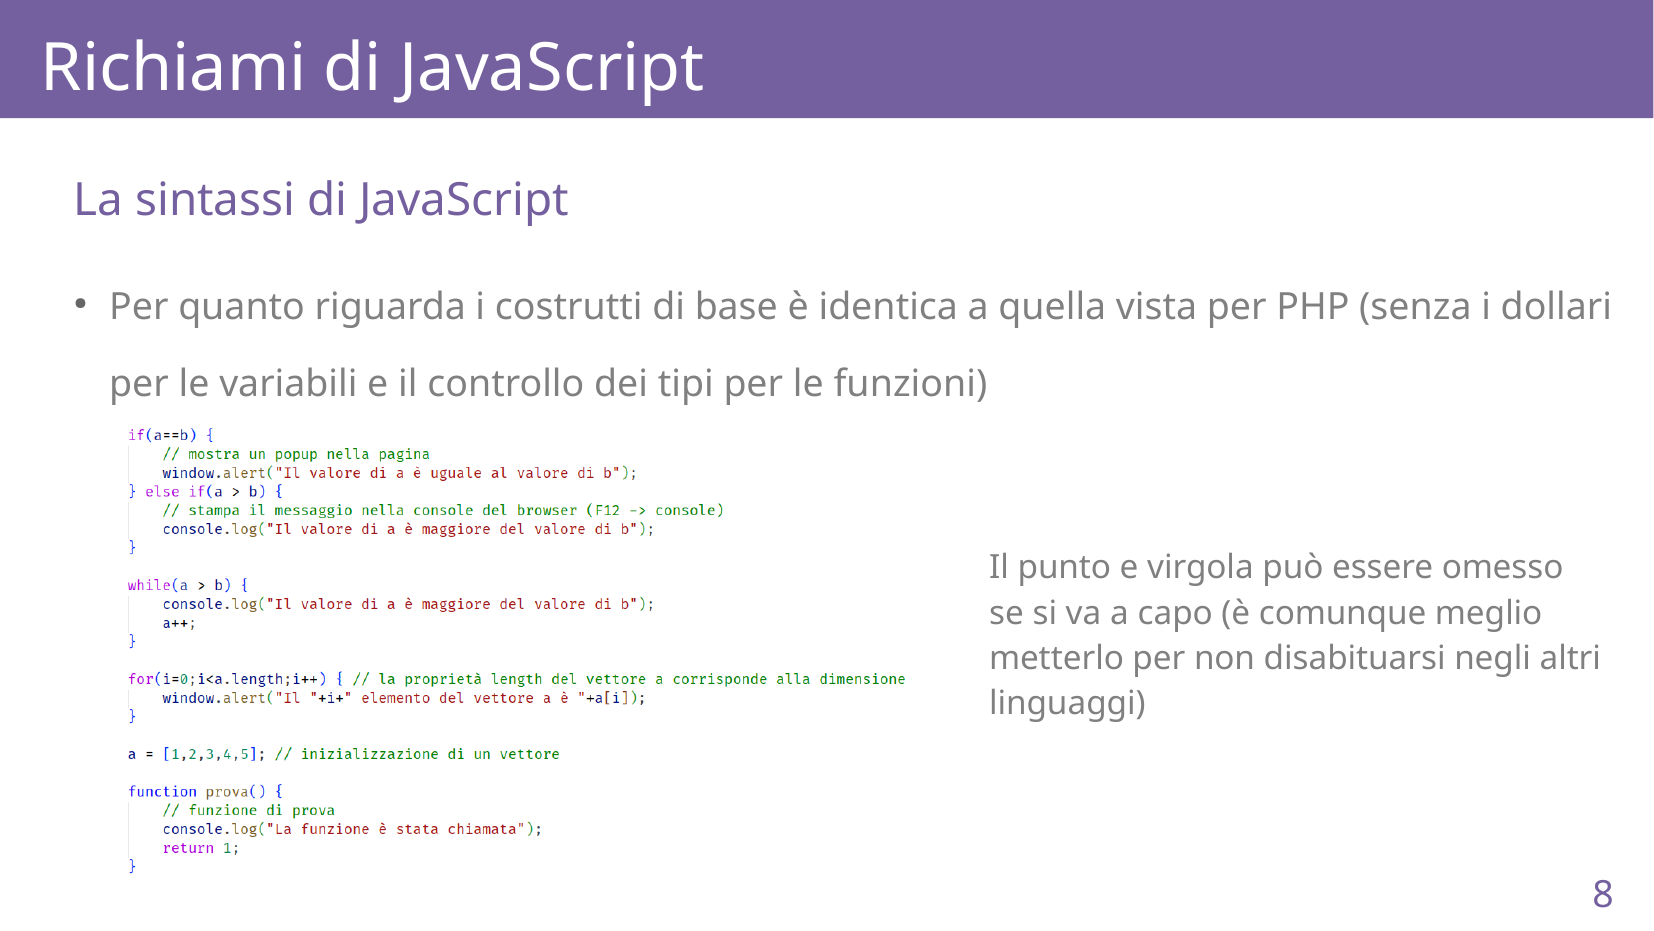

Richiami di JavaScript
La sintassi di JavaScript
Per quanto riguarda i costrutti di base è identica a quella vista per PHP (senza i dollari
per le variabili e il controllo dei tipi per le funzioni)
Il punto e virgola può essere omesso
se si va a capo (è comunque meglio
metterlo per non disabituarsi negli altri
linguaggi)